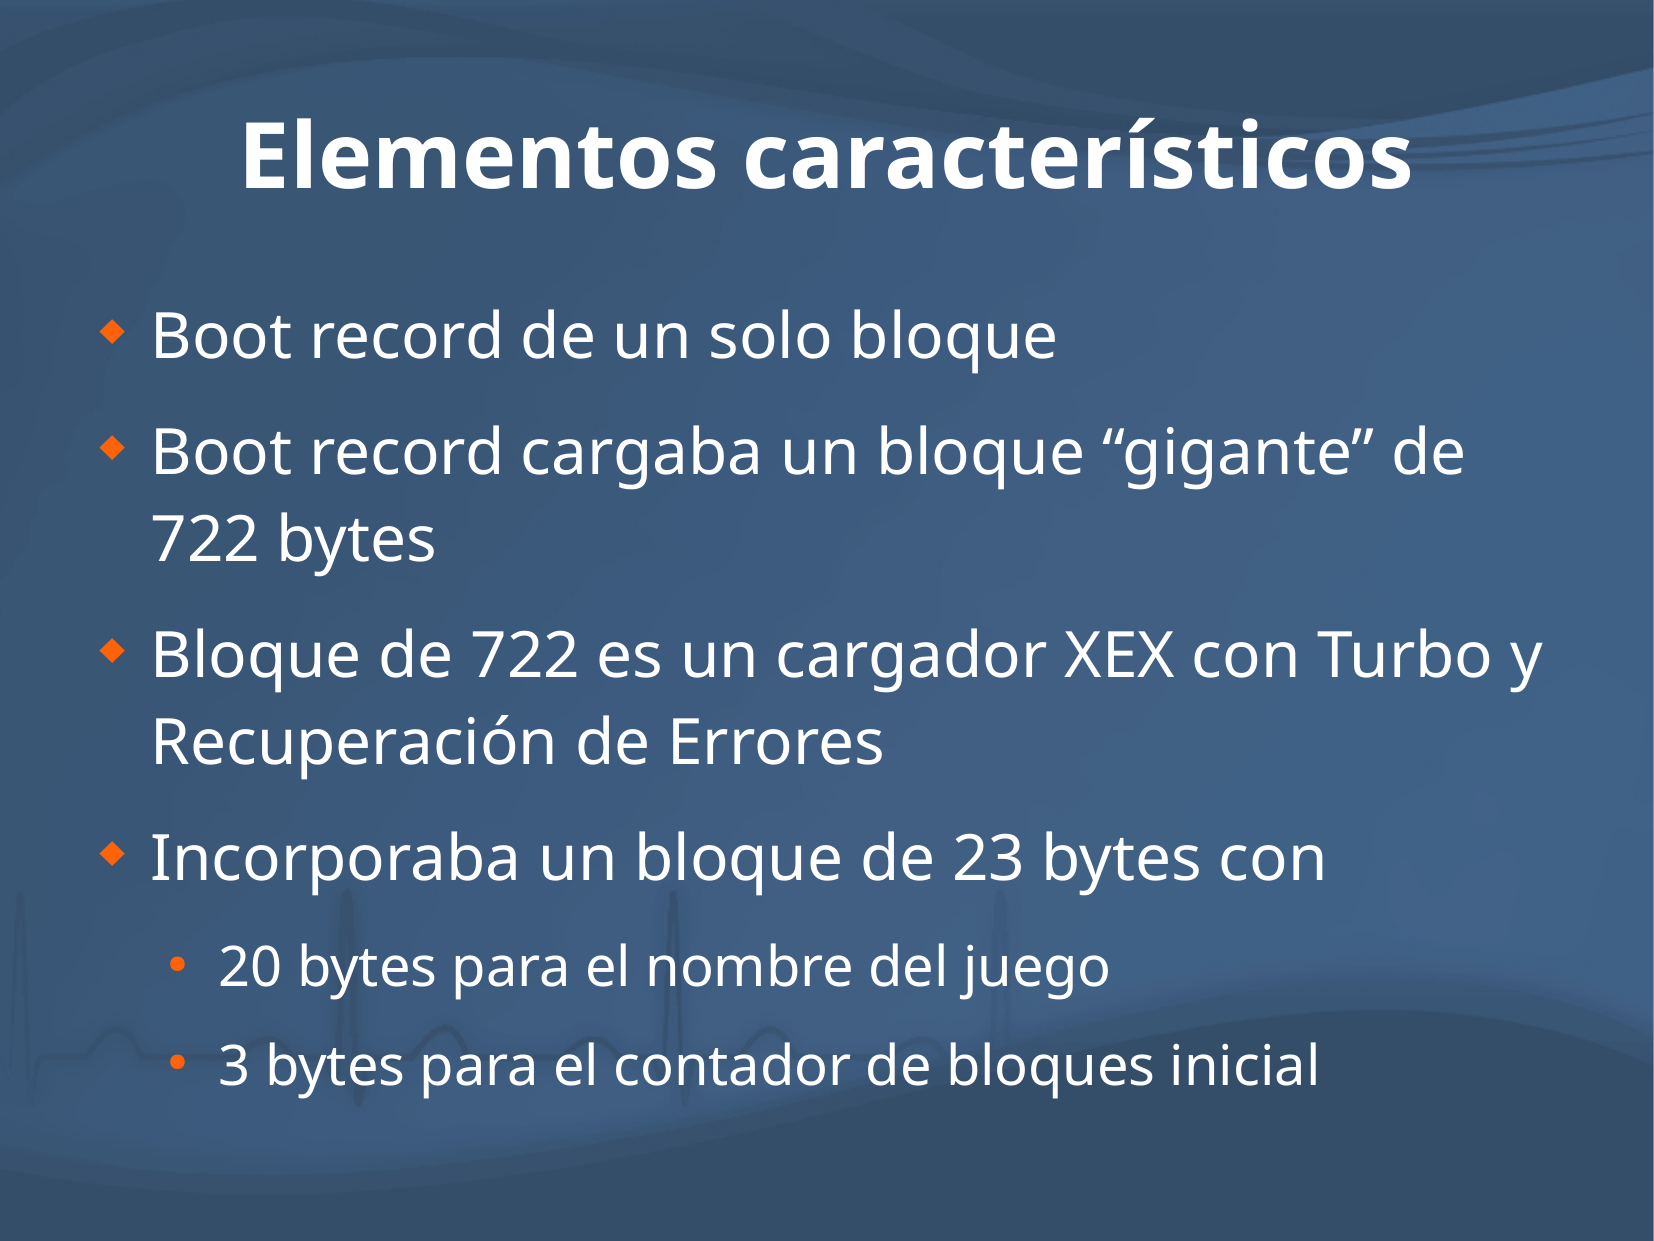

# Elementos característicos
Boot record de un solo bloque
Boot record cargaba un bloque “gigante” de 722 bytes
Bloque de 722 es un cargador XEX con Turbo y Recuperación de Errores
Incorporaba un bloque de 23 bytes con
20 bytes para el nombre del juego
3 bytes para el contador de bloques inicial